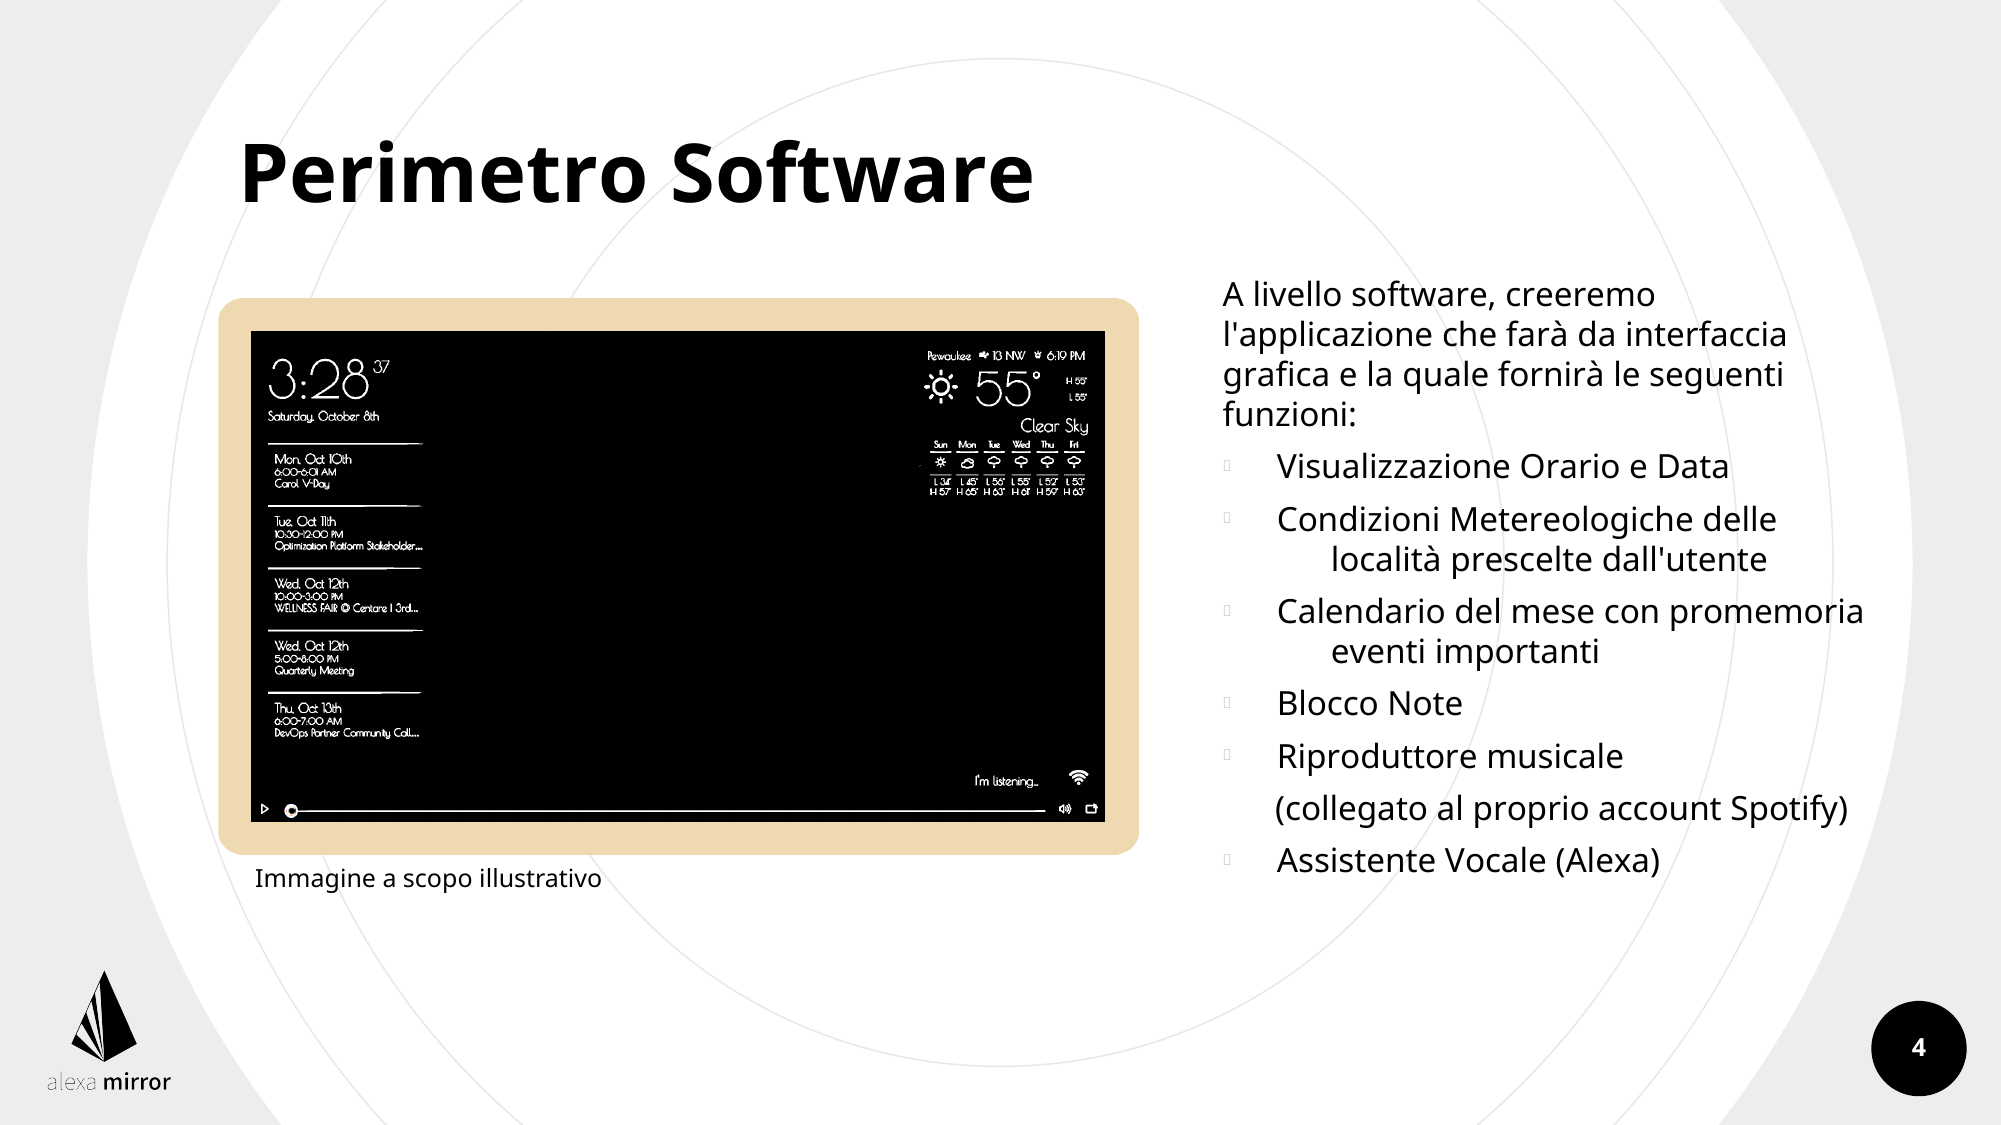

# Perimetro Software
A livello software, creeremo l'applicazione che farà da interfaccia grafica e la quale fornirà le seguenti funzioni:
Visualizzazione Orario e Data
Condizioni Metereologiche delle località prescelte dall'utente
Calendario del mese con promemoria eventi importanti
Blocco Note
Riproduttore musicale
 (collegato al proprio account Spotify)
Assistente Vocale (Alexa)
Immagine a scopo illustrativo